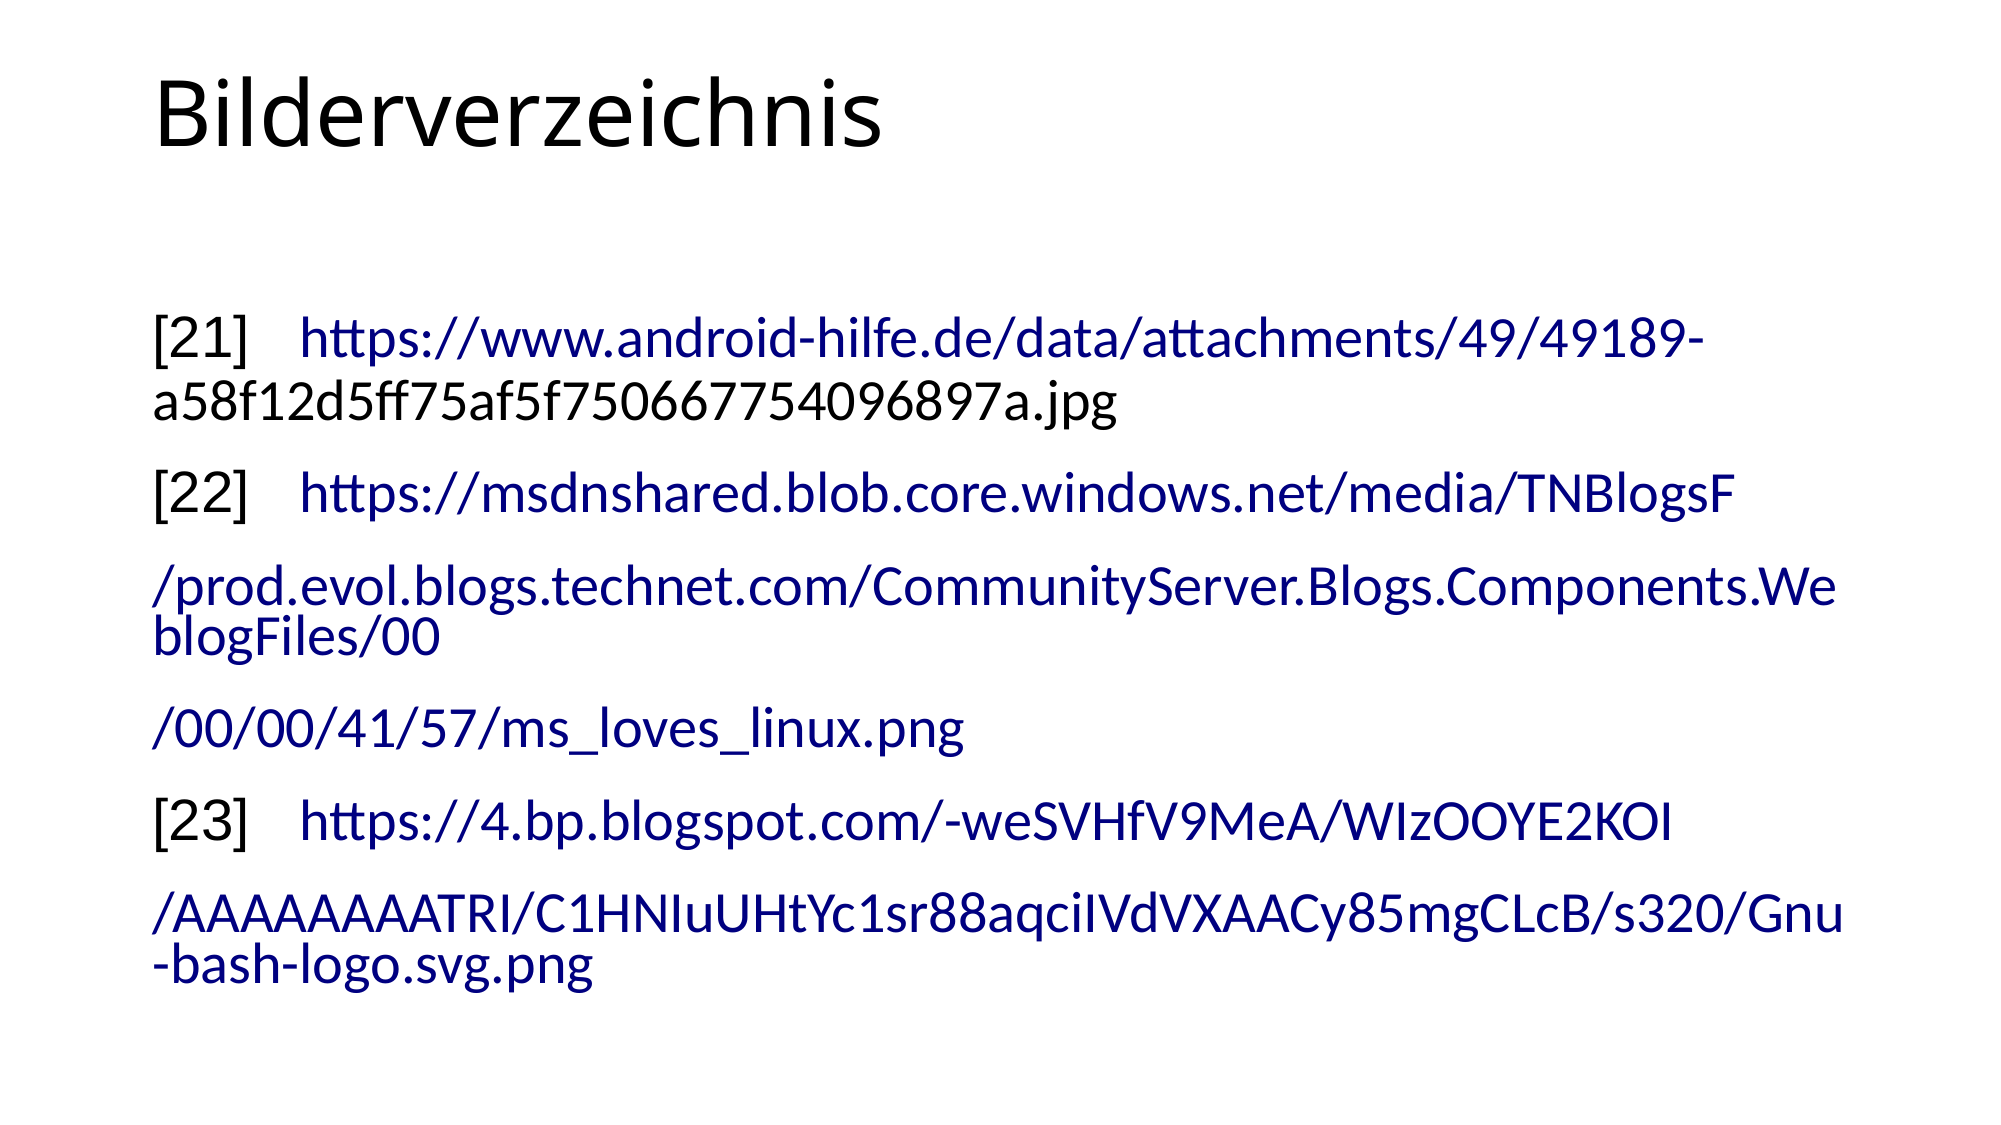

# Bilderverzeichnis
[21]	https://www.android-hilfe.de/data/attachments/49/49189-	a58f12d5ff75af5f750667754096897a.jpg
[22]	https://msdnshared.blob.core.windows.net/media/TNBlogsF
/prod.evol.blogs.technet.com/CommunityServer.Blogs.Components.WeblogFiles/00
/00/00/41/57/ms_loves_linux.png
[23]	https://4.bp.blogspot.com/-weSVHfV9MeA/WIzOOYE2KOI
/AAAAAAAATRI/C1HNIuUHtYc1sr88aqciIVdVXAACy85mgCLcB/s320/Gnu-bash-logo.svg.png